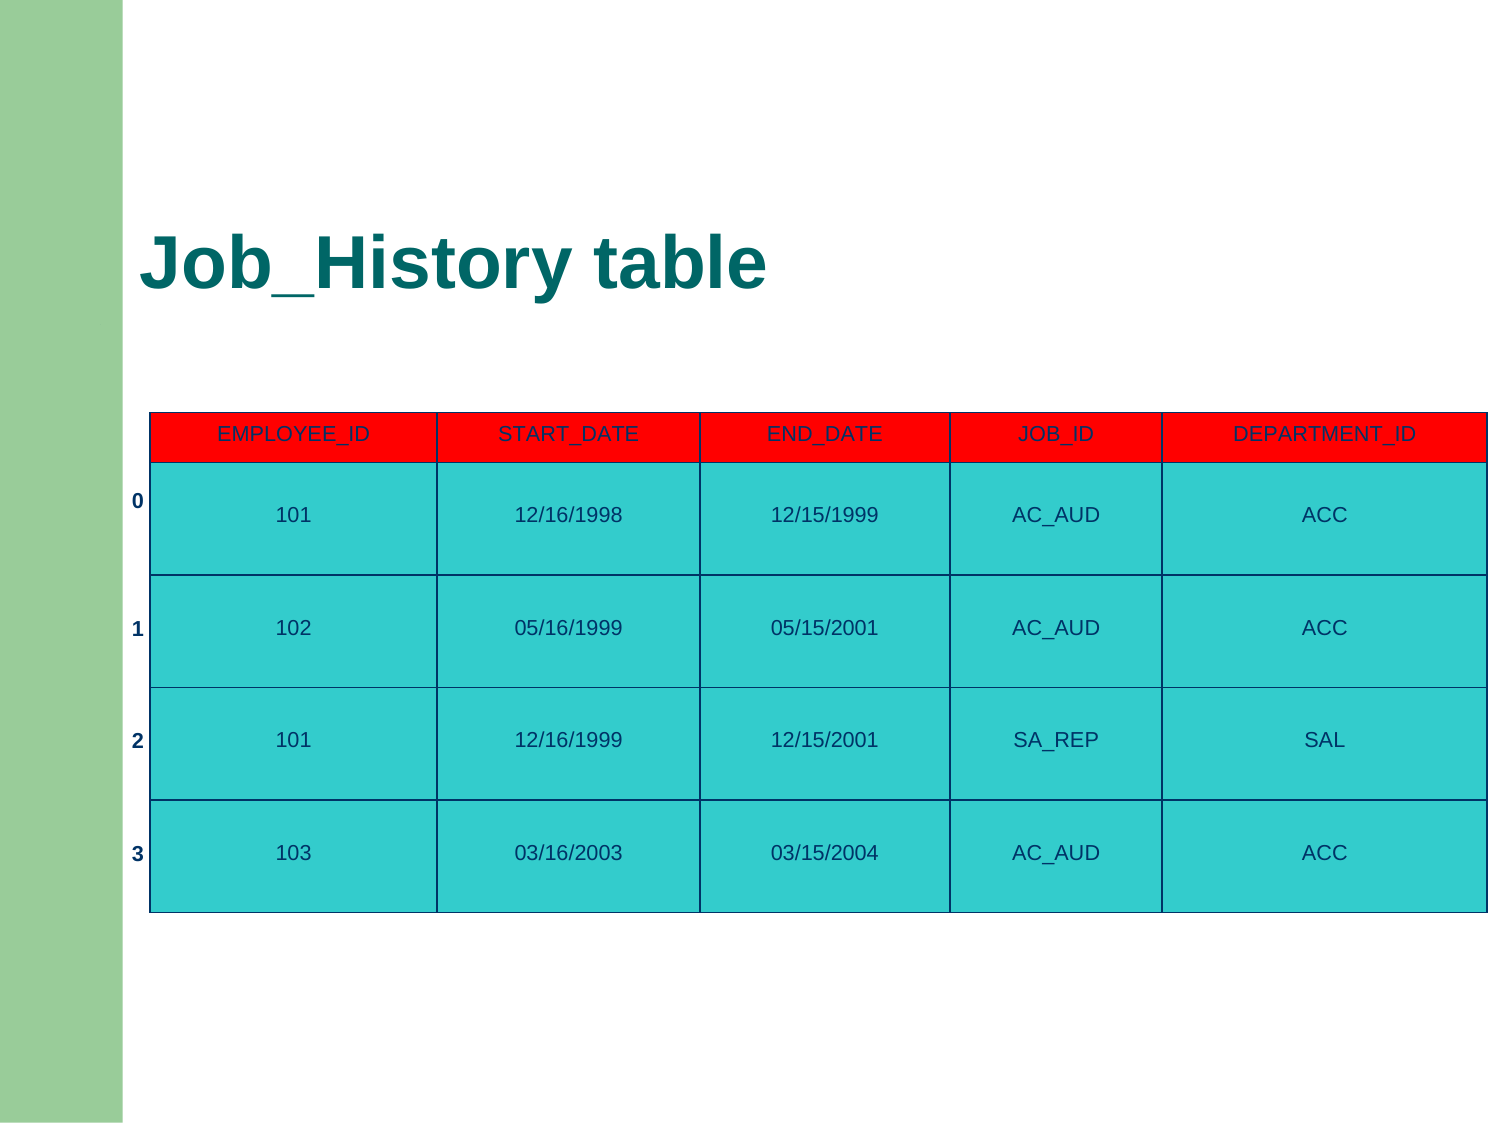

Job_History table
EMPLOYEE_ID
START_DATE
END_DATE
JOB_ID
DEPARTMENT_ID
101
12/16/1998
12/15/1999
AC_AUD
ACC
0
102
05/16/1999
05/15/2001
AC_AUD
ACC
1
101
12/16/1999
12/15/2001
SA_REP
SAL
2
103
03/16/2003
03/15/2004
AC_AUD
ACC
3